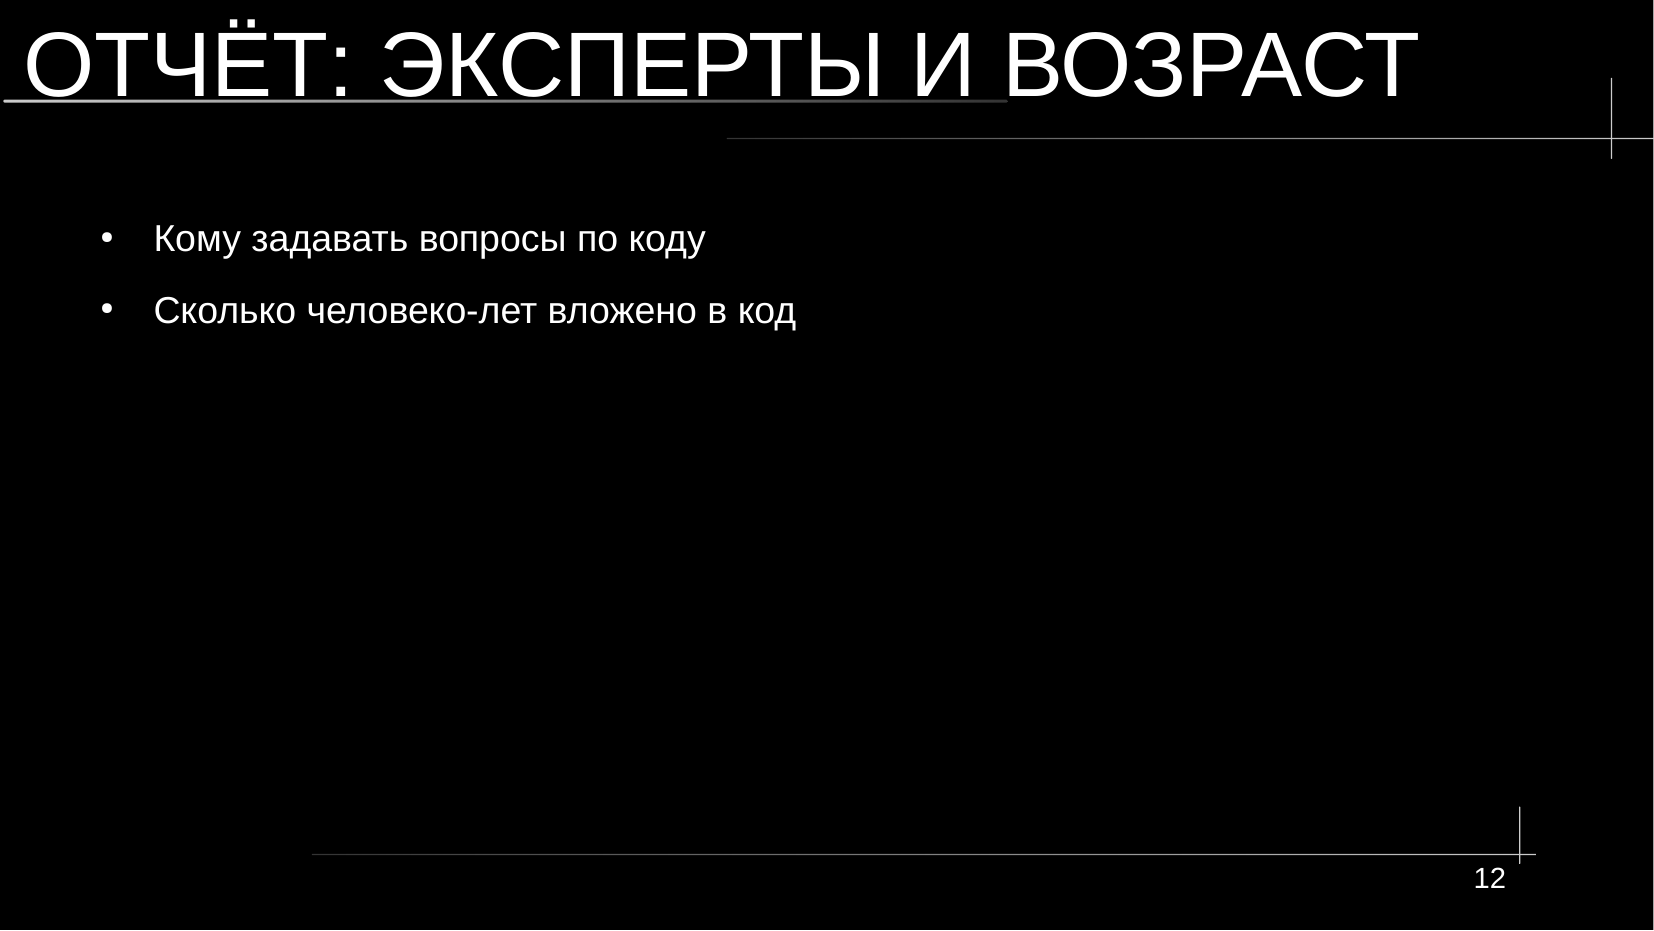

# ОТЧЁТ: ЭКСПЕРТЫ И ВОЗРАСТ
Кому задавать вопросы по коду
Сколько человеко-лет вложено в код
12